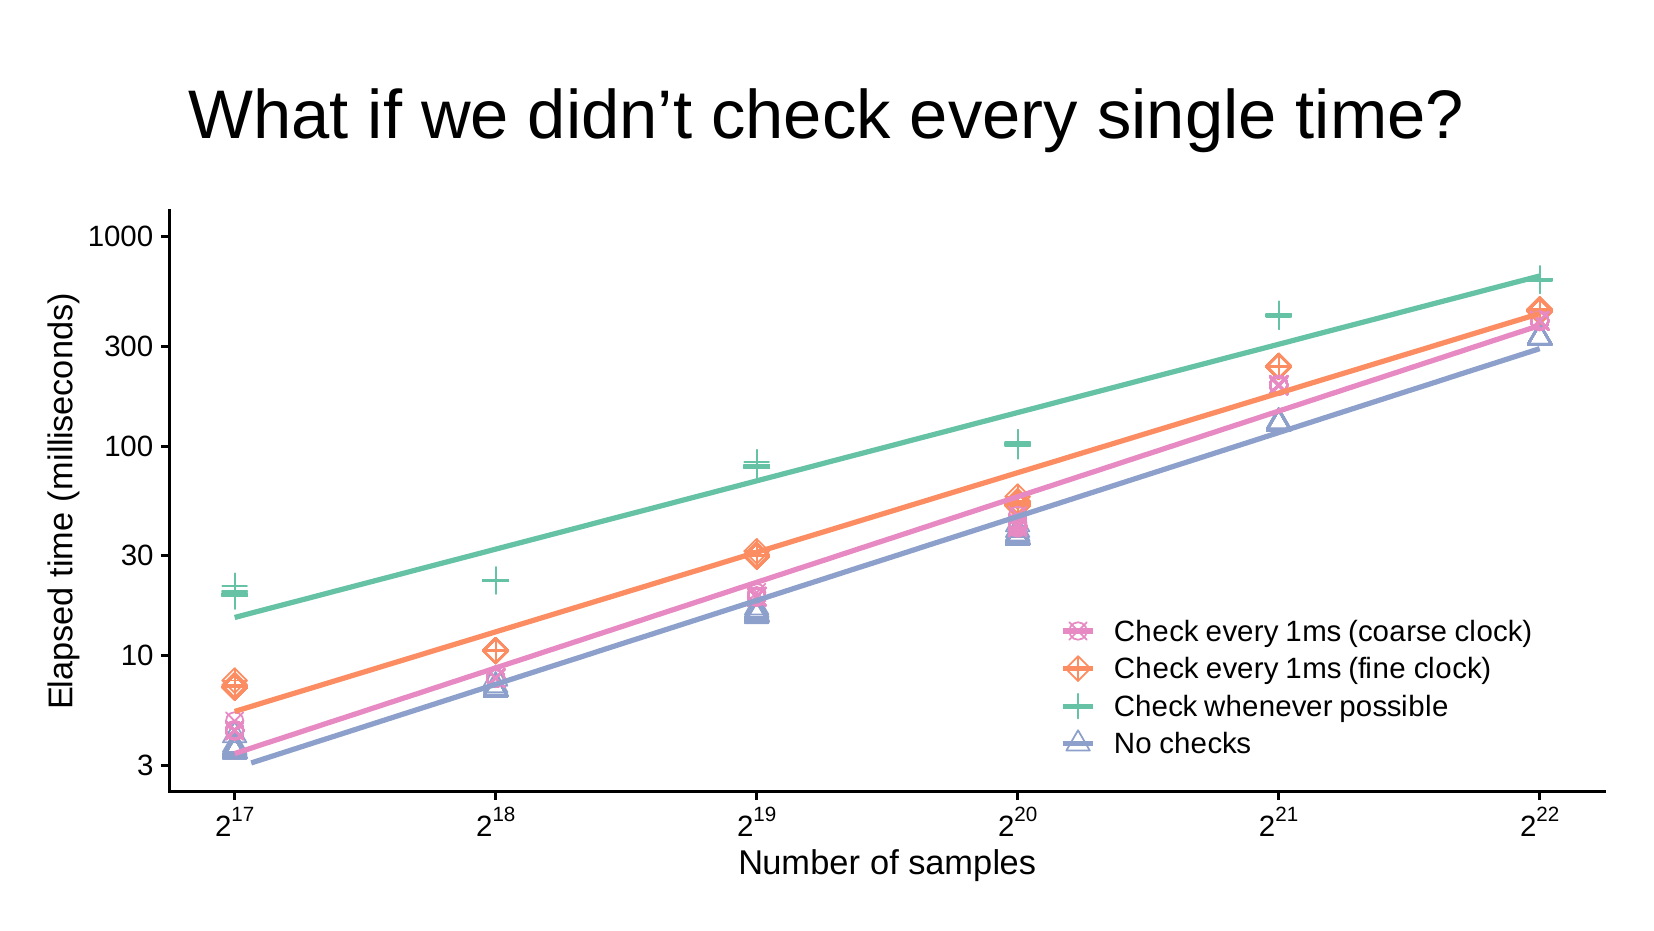

# What if we didn’t check every single time?